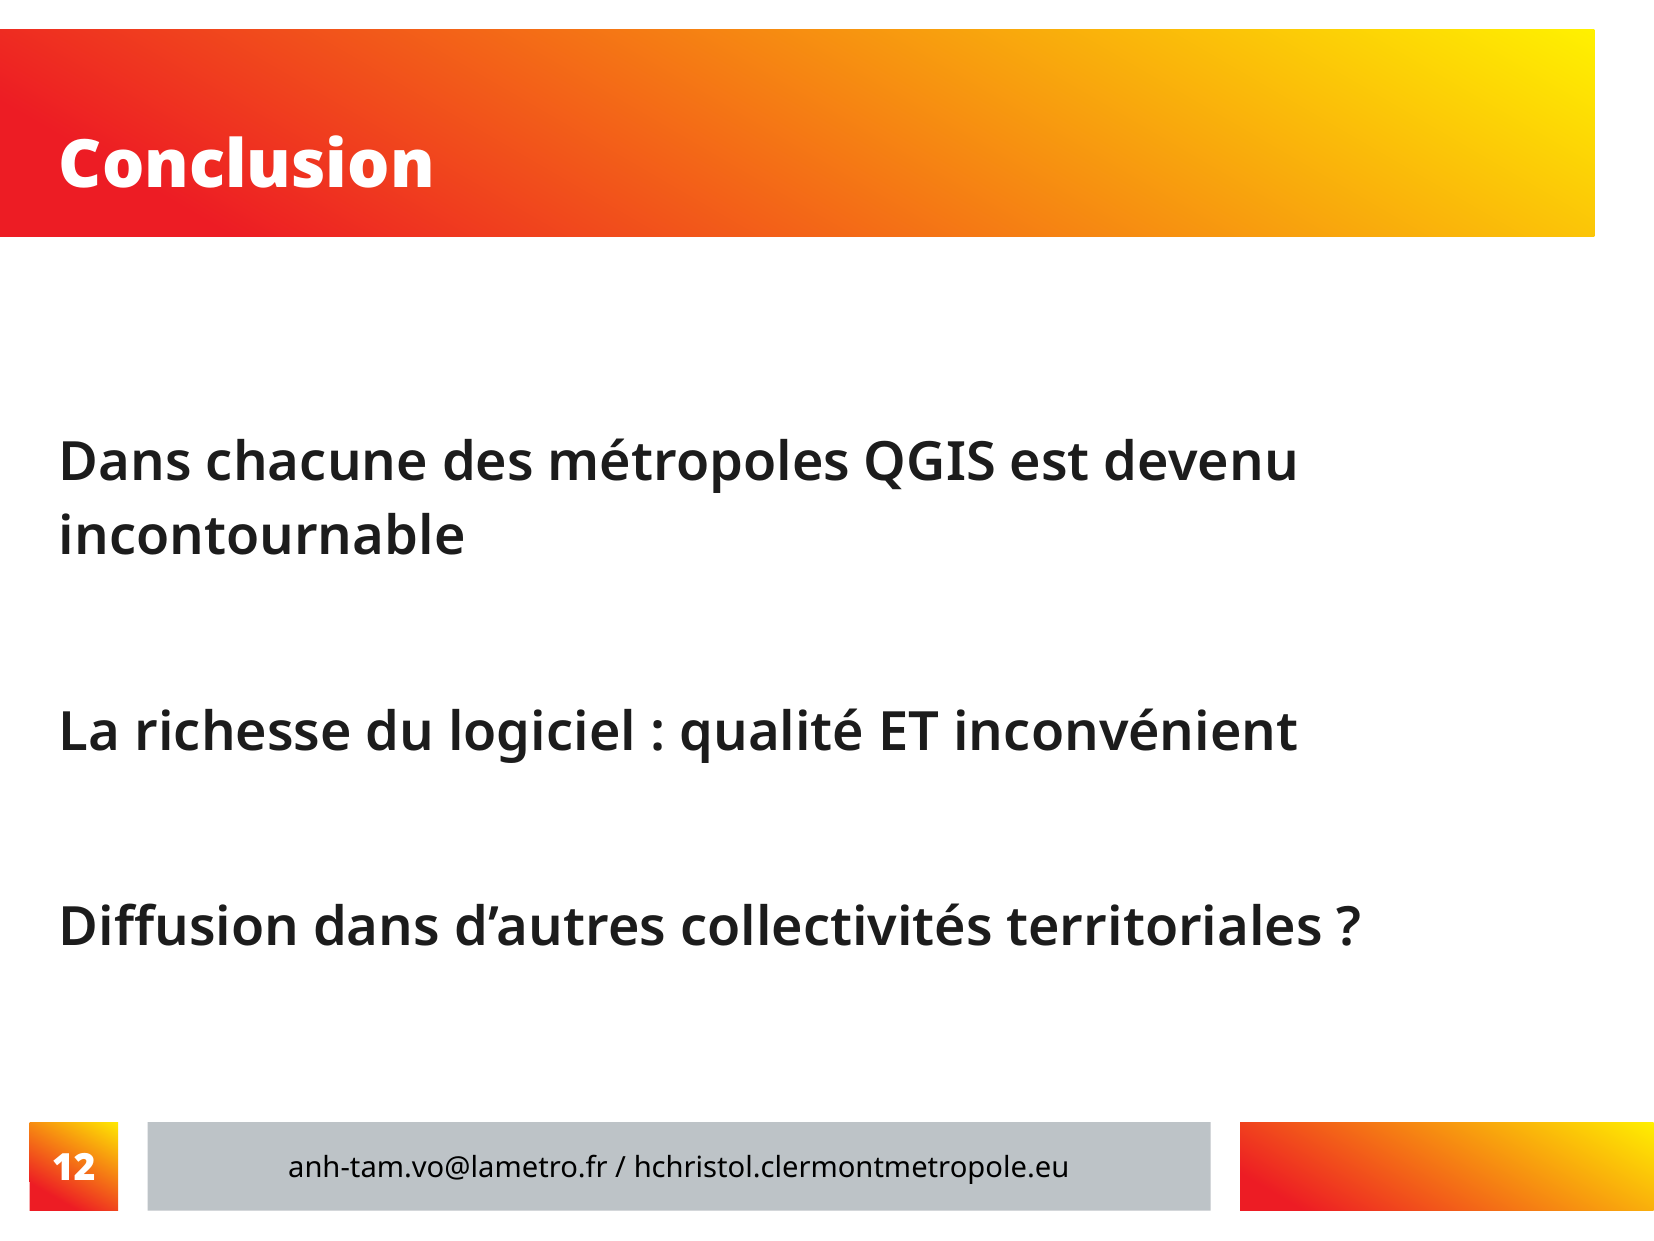

# Conclusion
Dans chacune des métropoles QGIS est devenu incontournable
La richesse du logiciel : qualité ET inconvénient
Diffusion dans d’autres collectivités territoriales ?
12